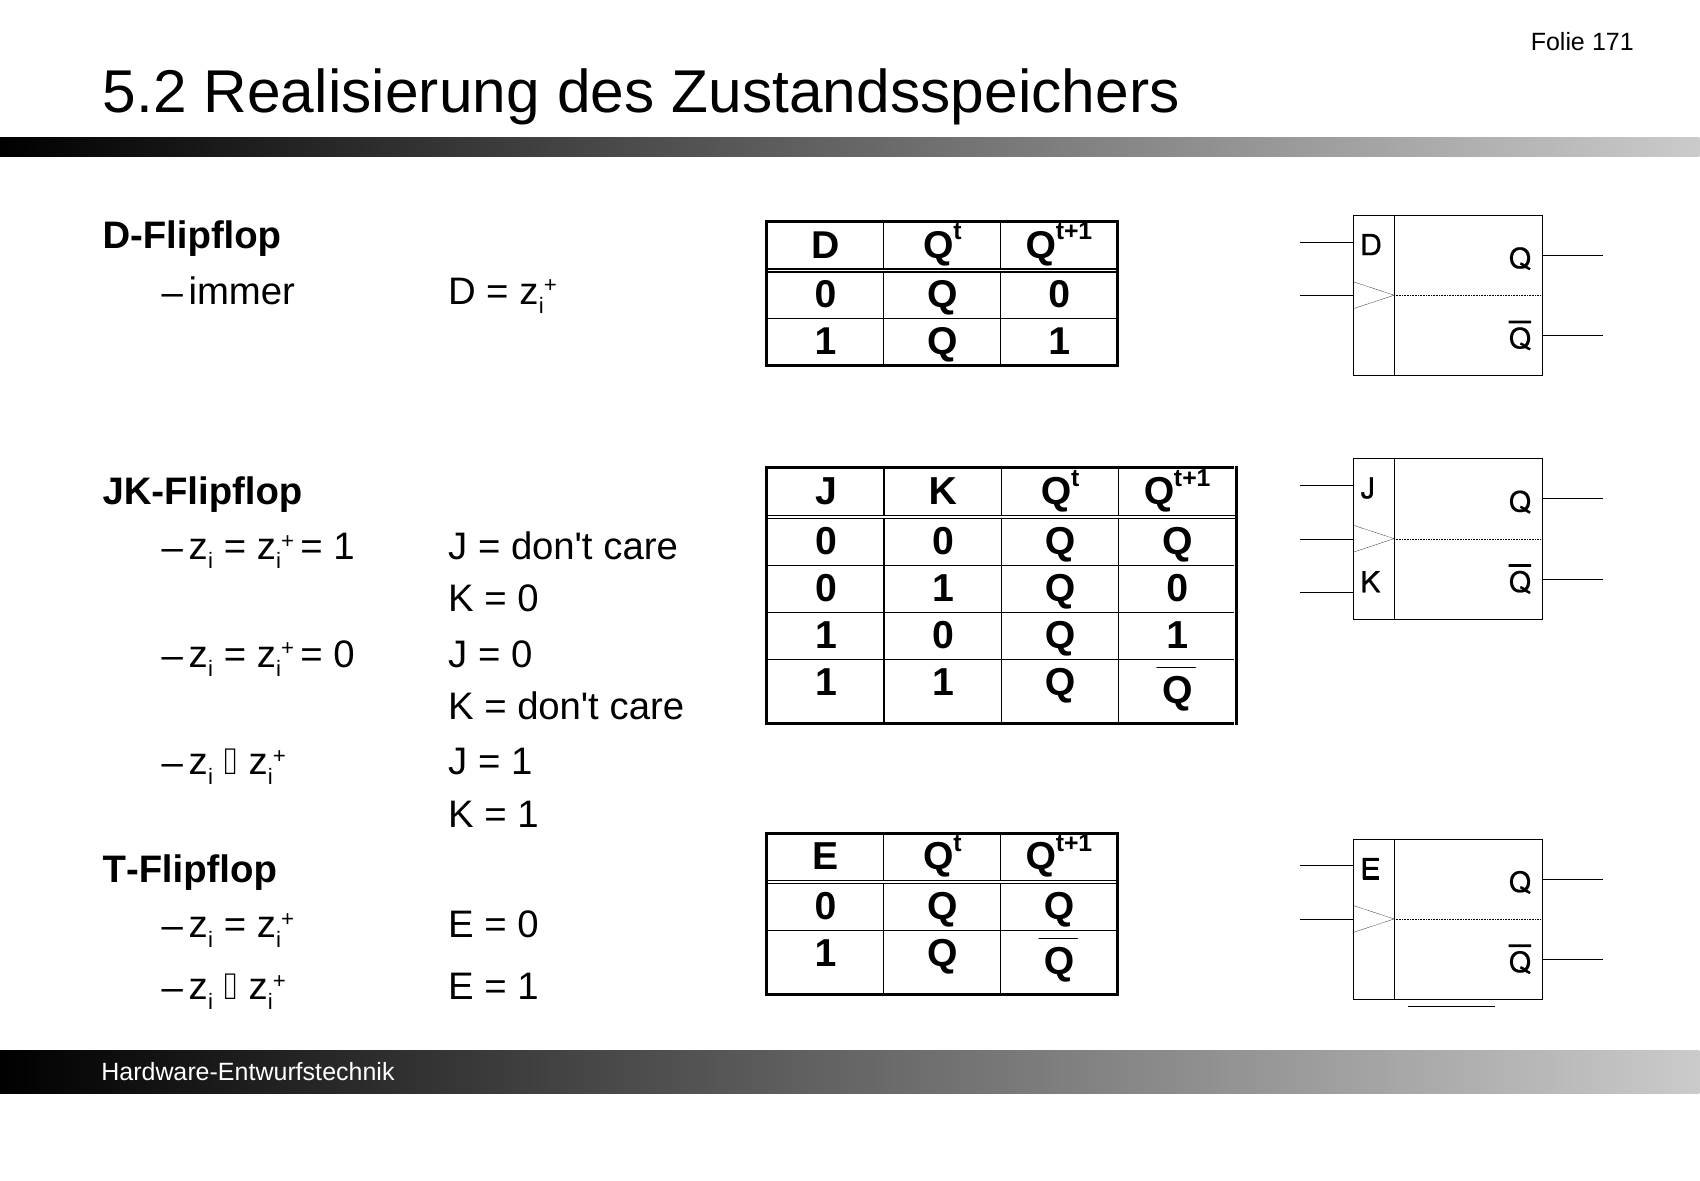

# 5.2 Realisierung des Zustandsspeichers
D-Flipflop
immer	D = zi+
JK-Flipflop
zi = zi+ = 1	J = don't care
	K = 0
zi = zi+ = 0	J = 0
	K = don't care
zi  zi+	J = 1
	K = 1
T-Flipflop
zi = zi+	E = 0
zi  zi+	E = 1